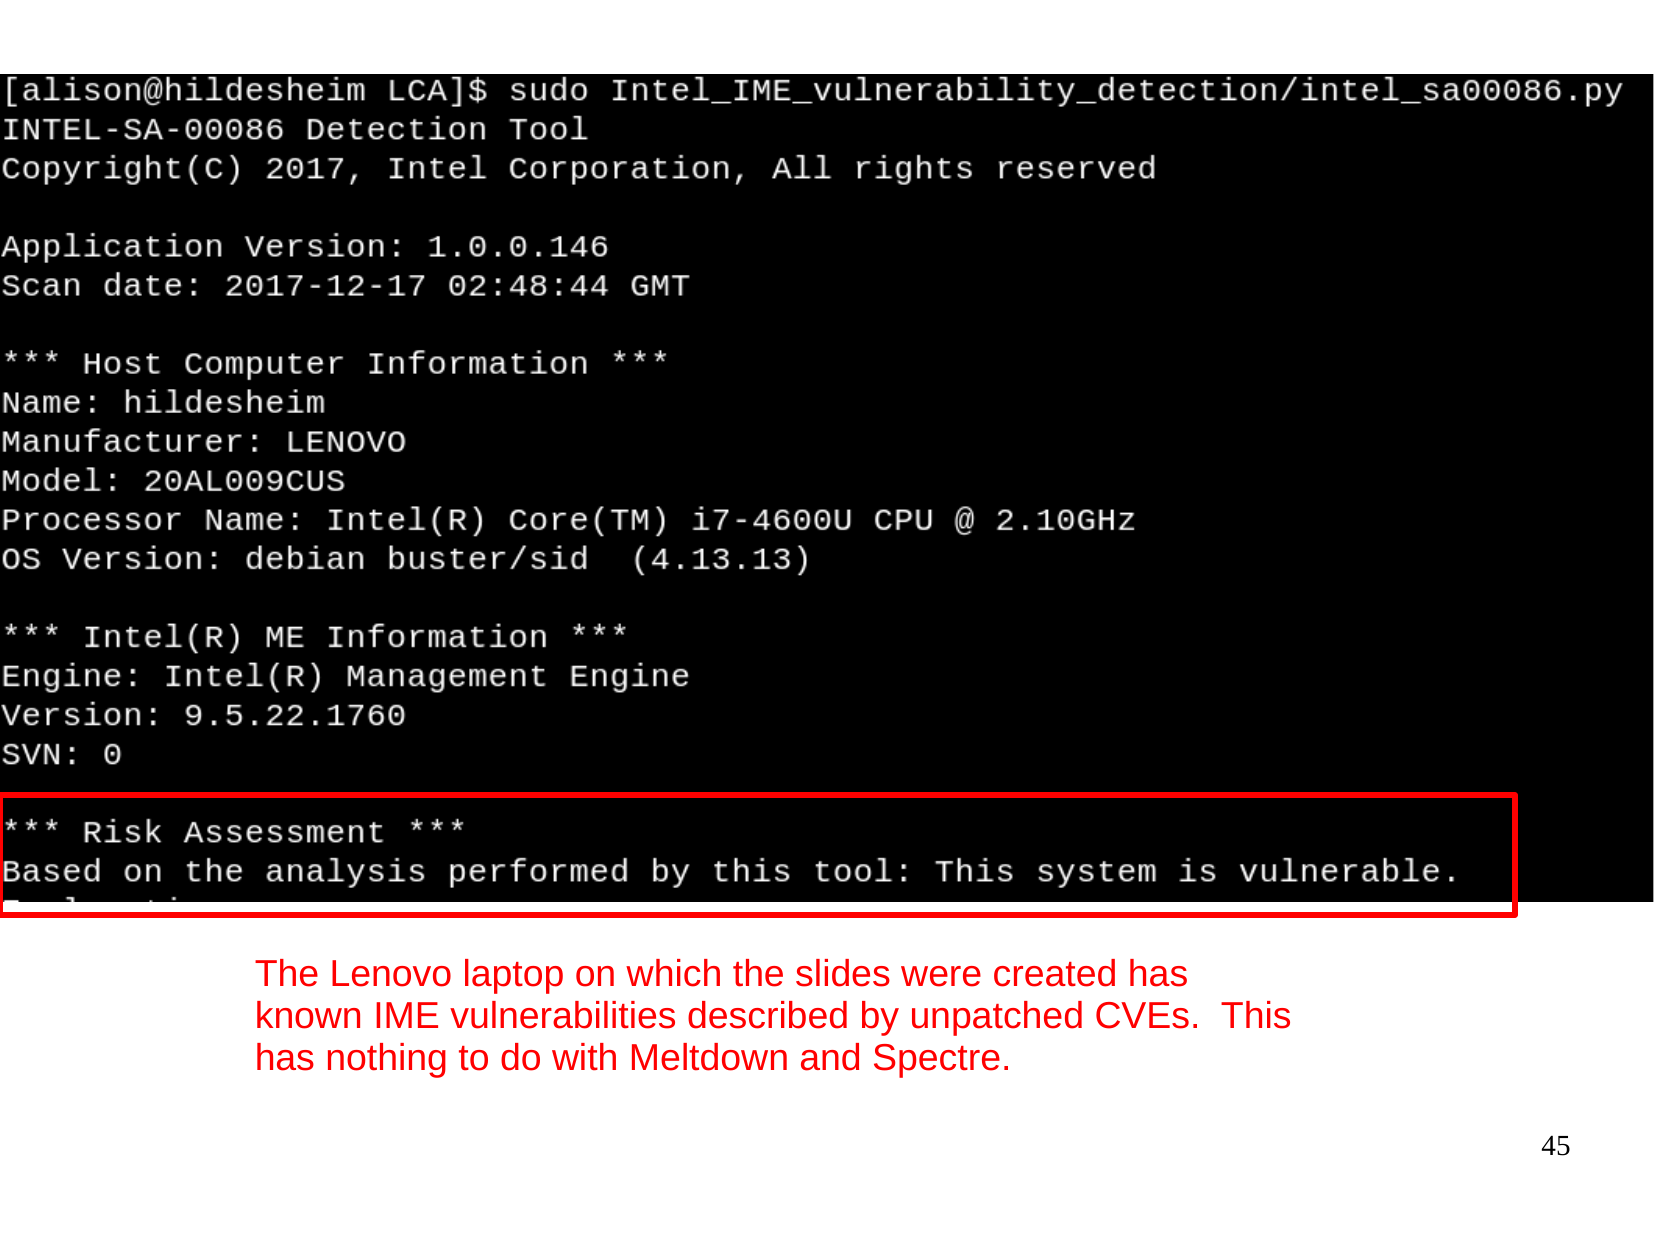

The Lenovo laptop on which the slides were created has known IME vulnerabilities described by unpatched CVEs. This has nothing to do with Meltdown and Spectre.
45